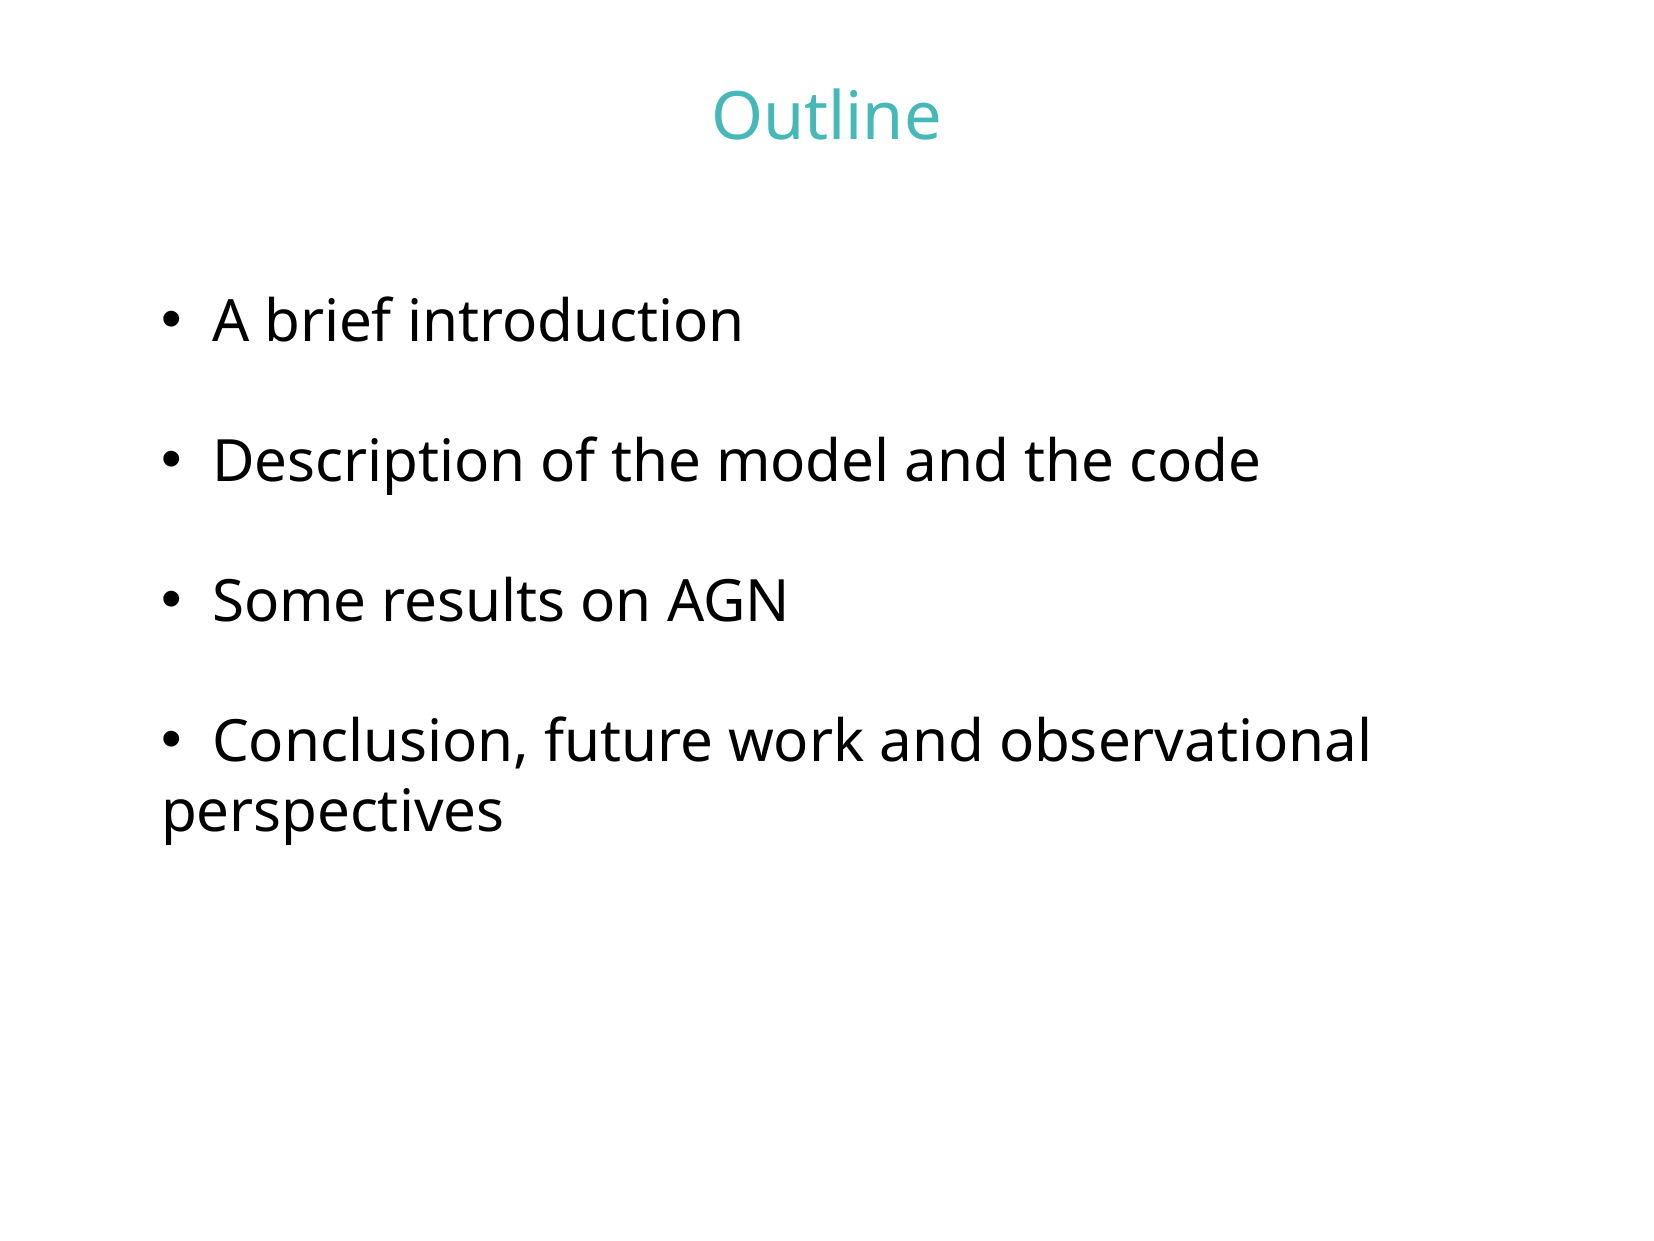

# Outline
 A brief introduction
 Description of the model and the code
 Some results on AGN
 Conclusion, future work and observational perspectives